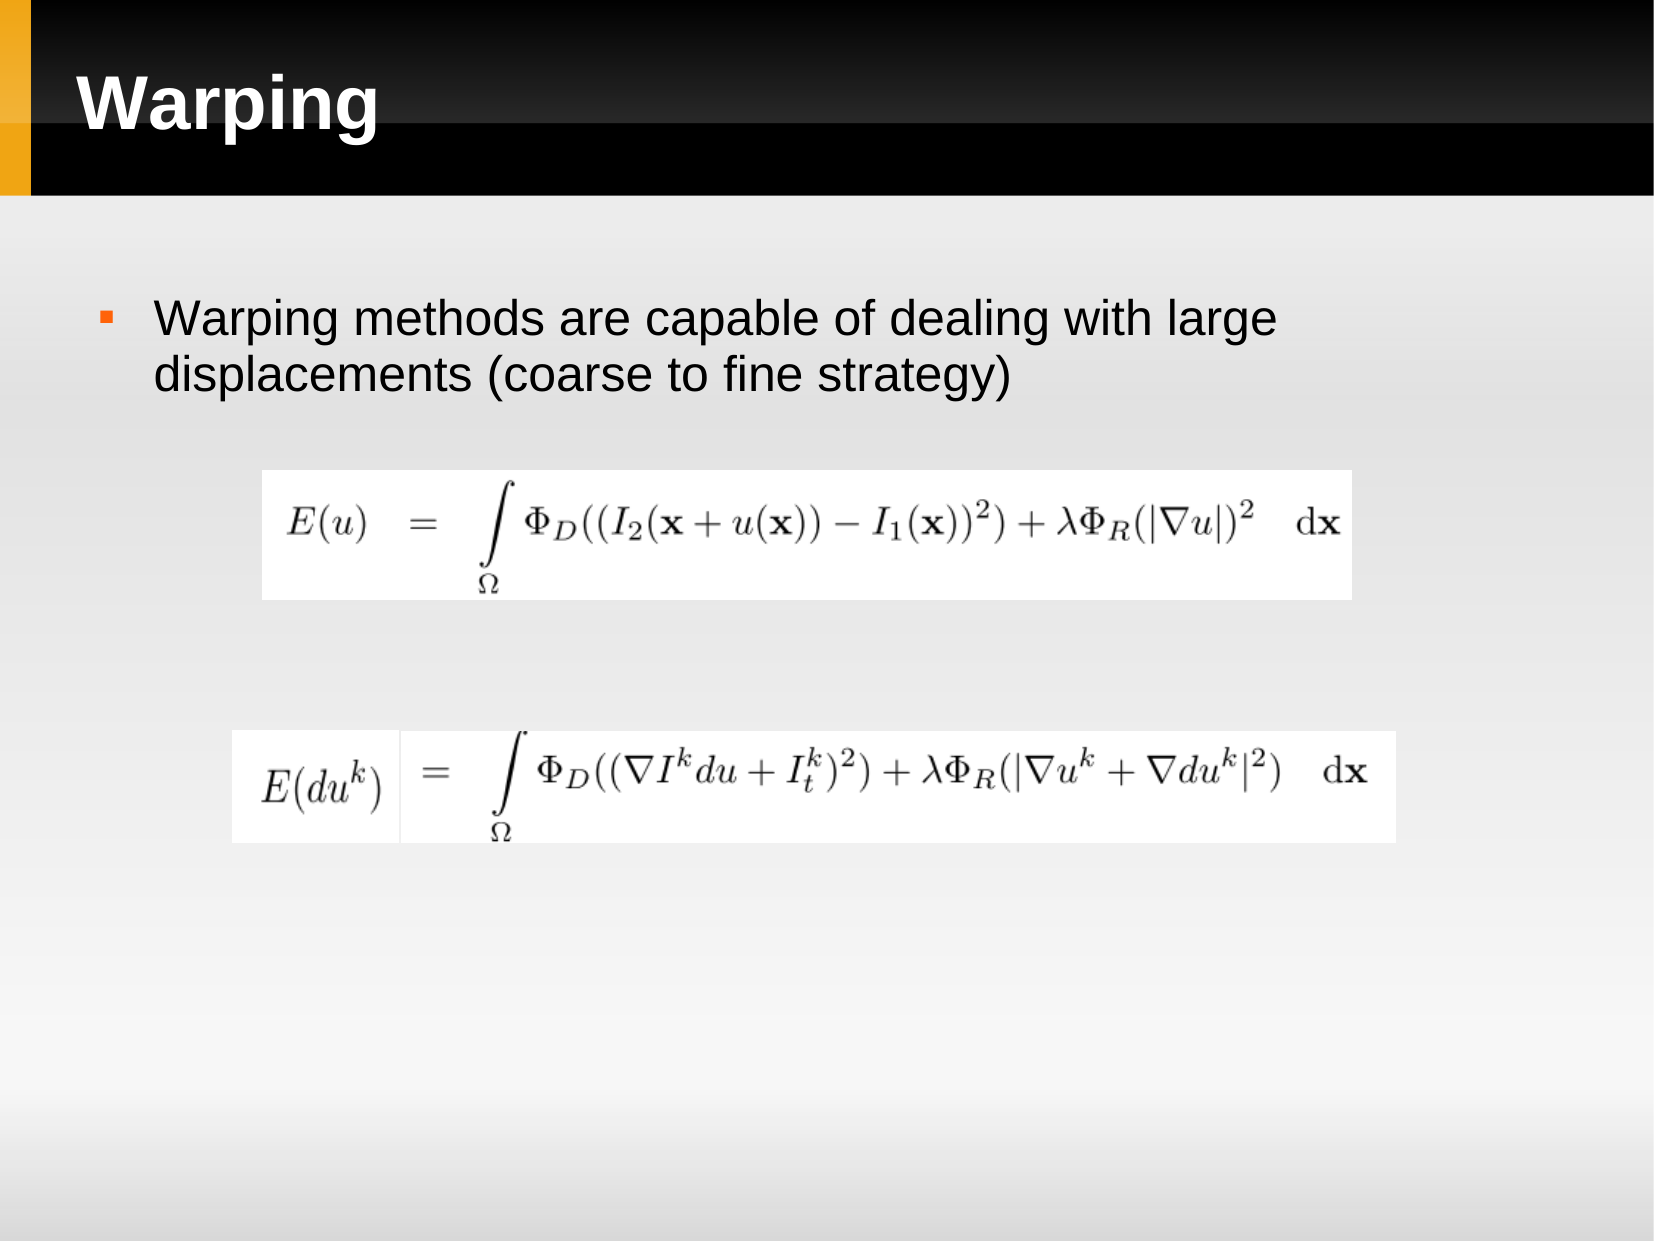

# Warping
Warping methods are capable of dealing with large displacements (coarse to fine strategy)